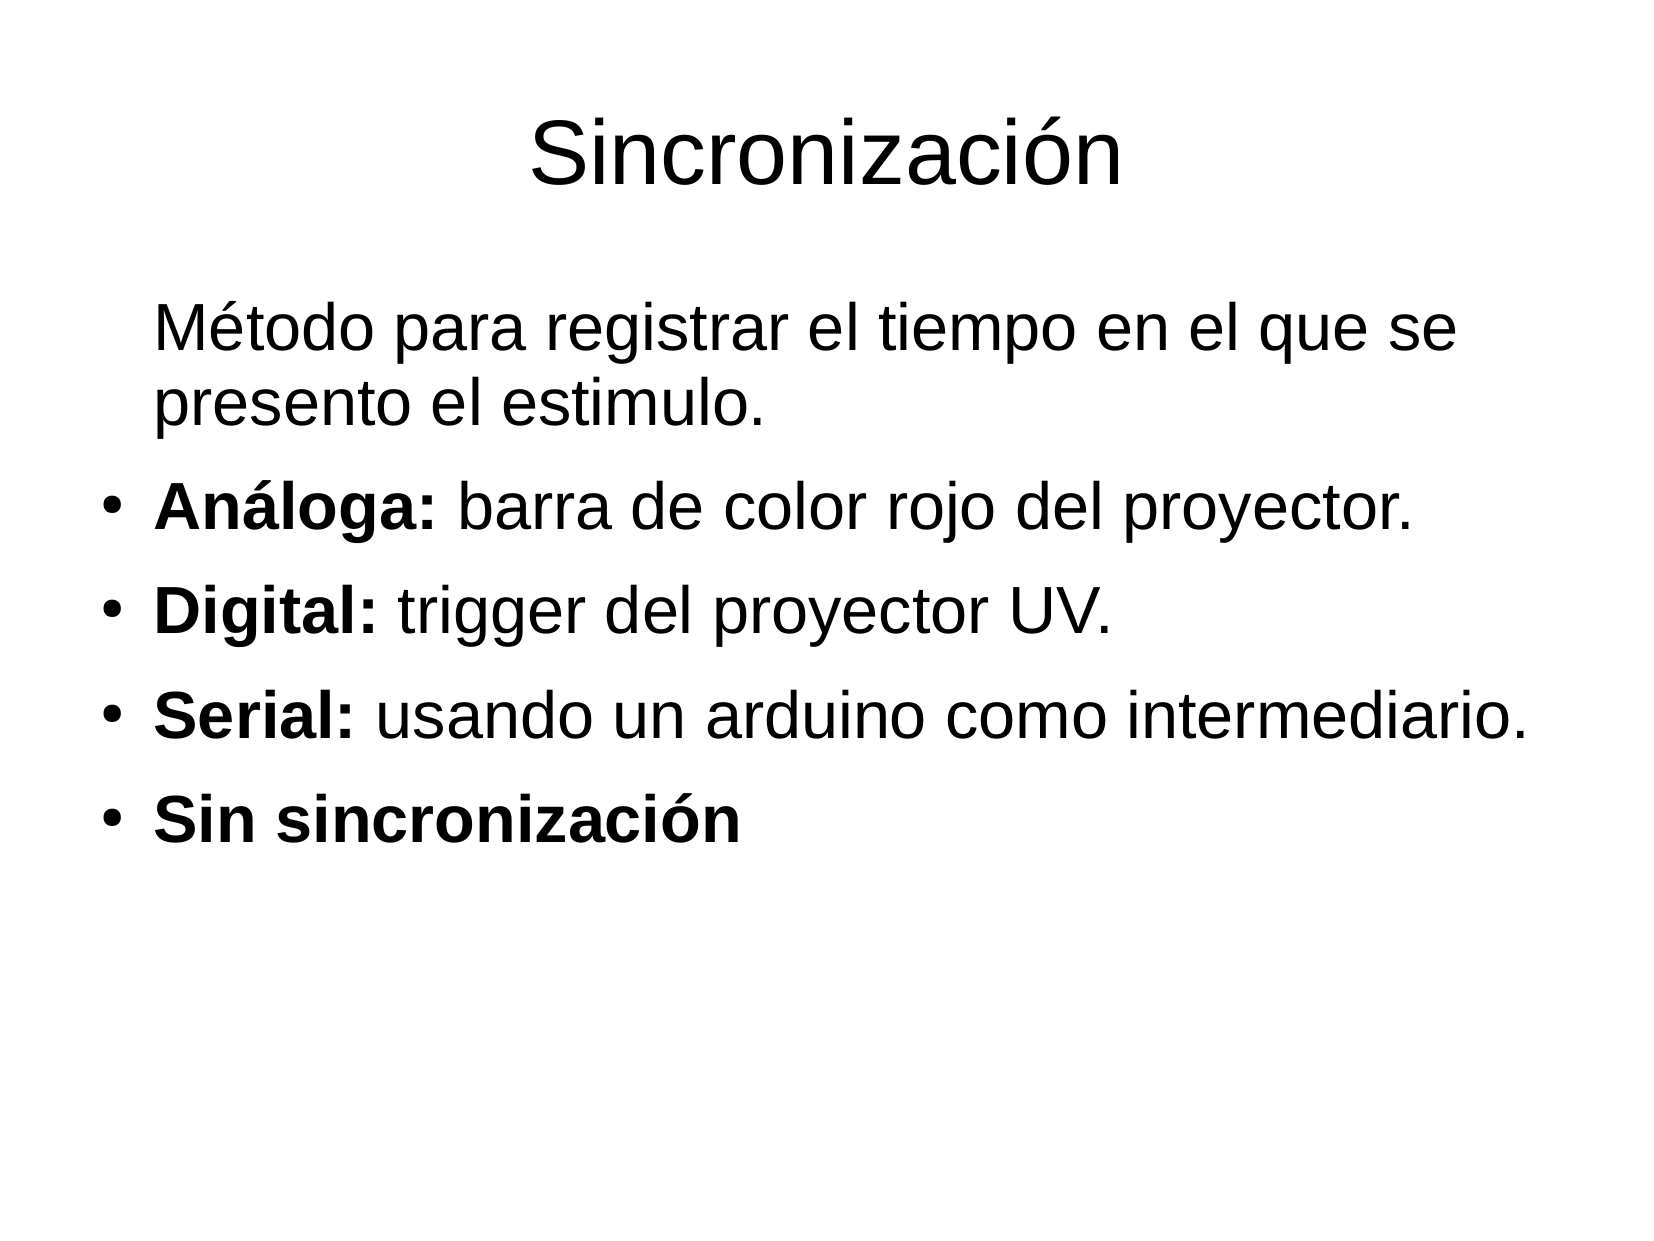

# Sincronización
Método para registrar el tiempo en el que se presento el estimulo.
Análoga: barra de color rojo del proyector.
Digital: trigger del proyector UV.
Serial: usando un arduino como intermediario.
Sin sincronización